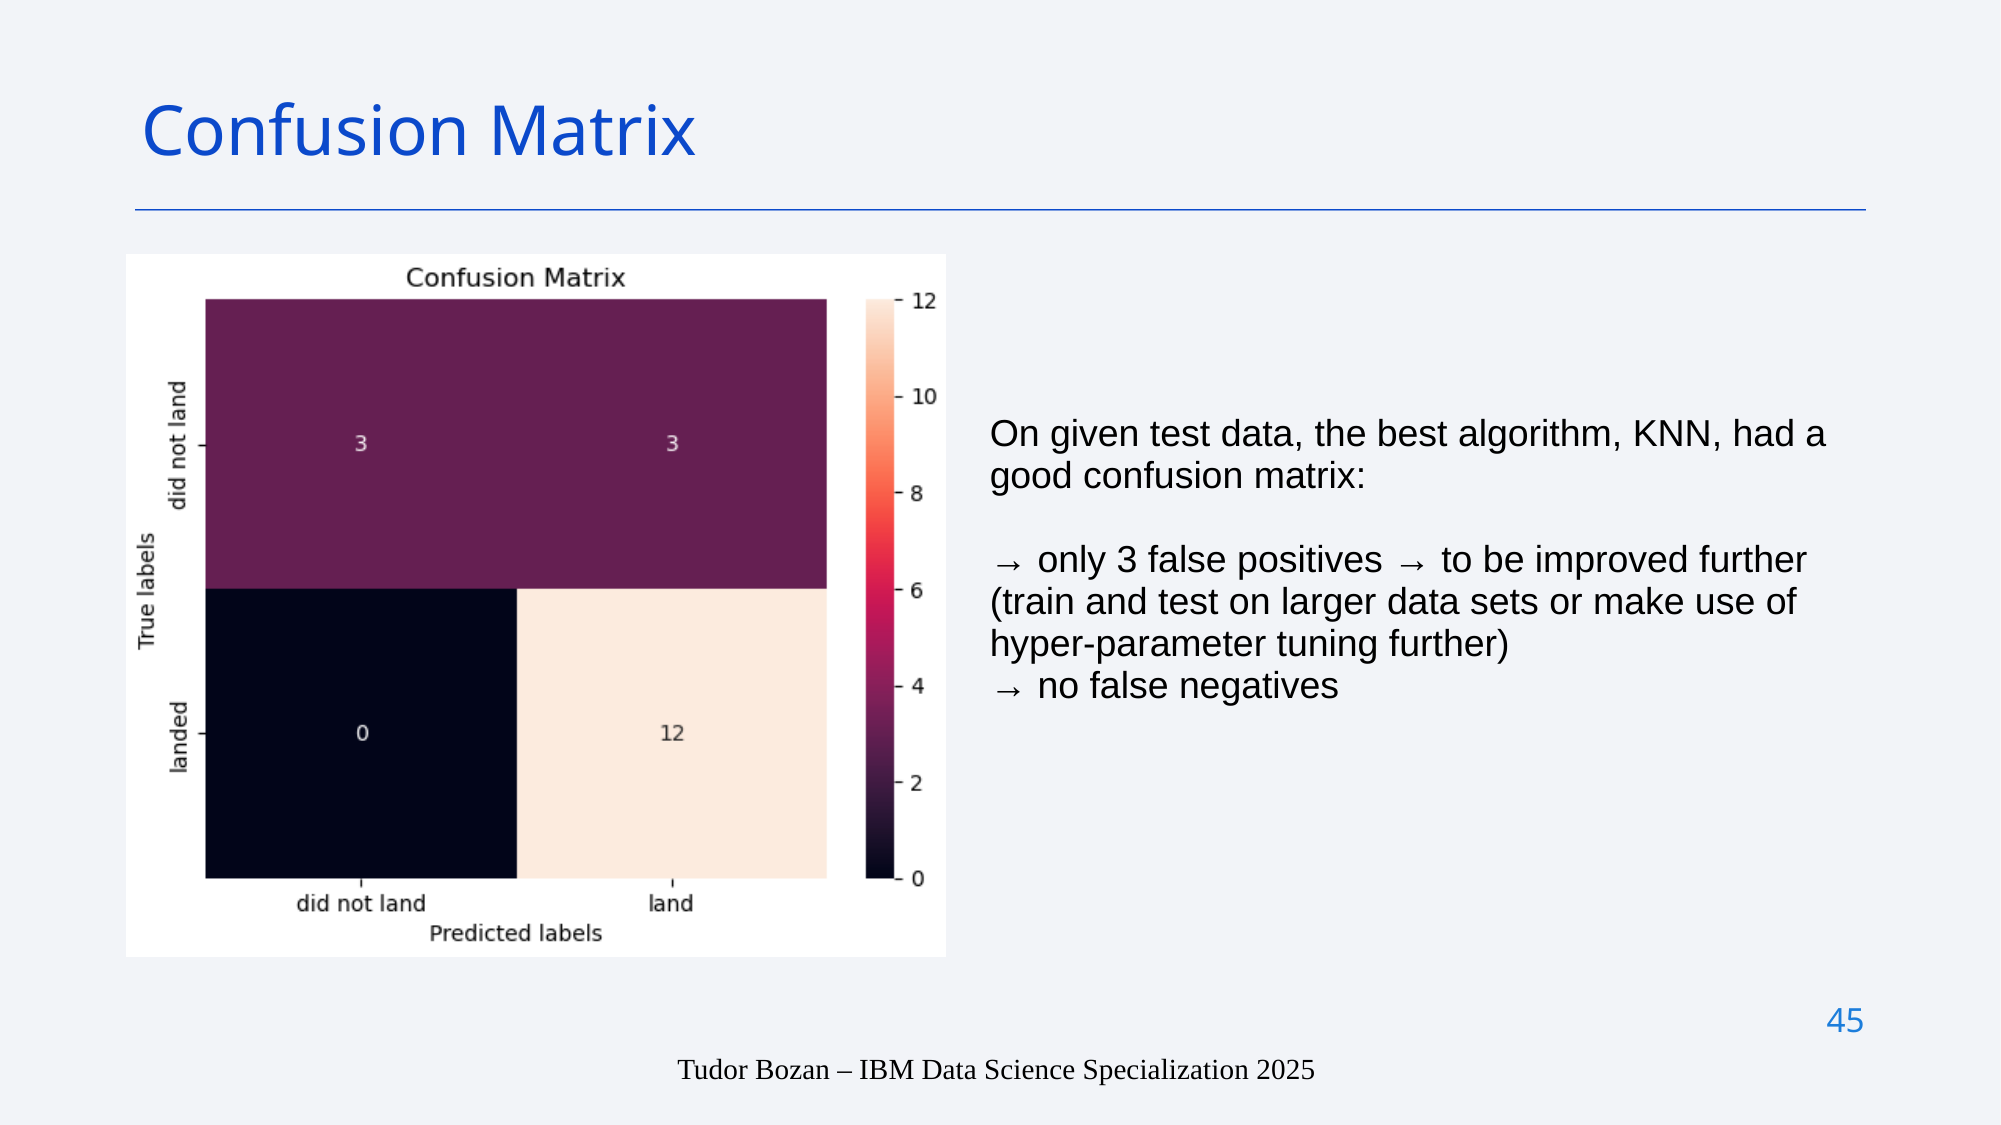

Confusion Matrix
On given test data, the best algorithm, KNN, had a good confusion matrix:
→ only 3 false positives → to be improved further (train and test on larger data sets or make use of hyper-parameter tuning further)
→ no false negatives